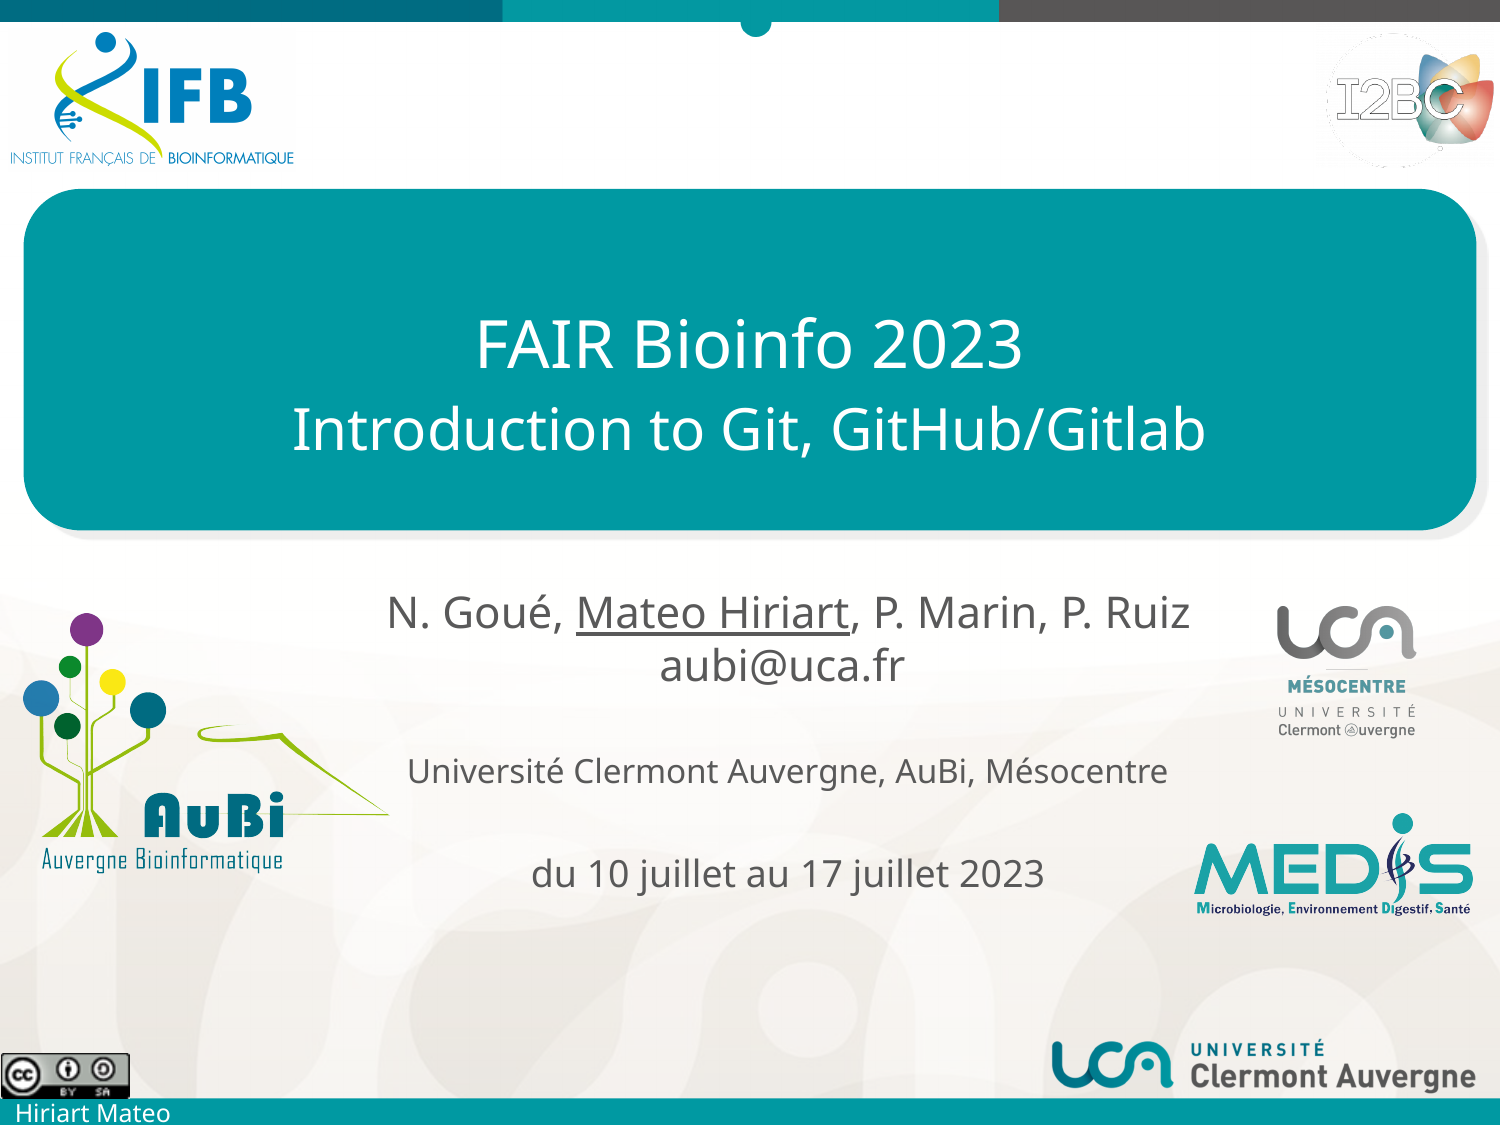

FAIR Bioinfo 2023
Introduction to Git, GitHub/Gitlab
N. Goué, Mateo Hiriart, P. Marin, P. Ruiz
aubi@uca.fr
Université Clermont Auvergne, AuBi, Mésocentre
du 10 juillet au 17 juillet 2023
Hiriart Mateo